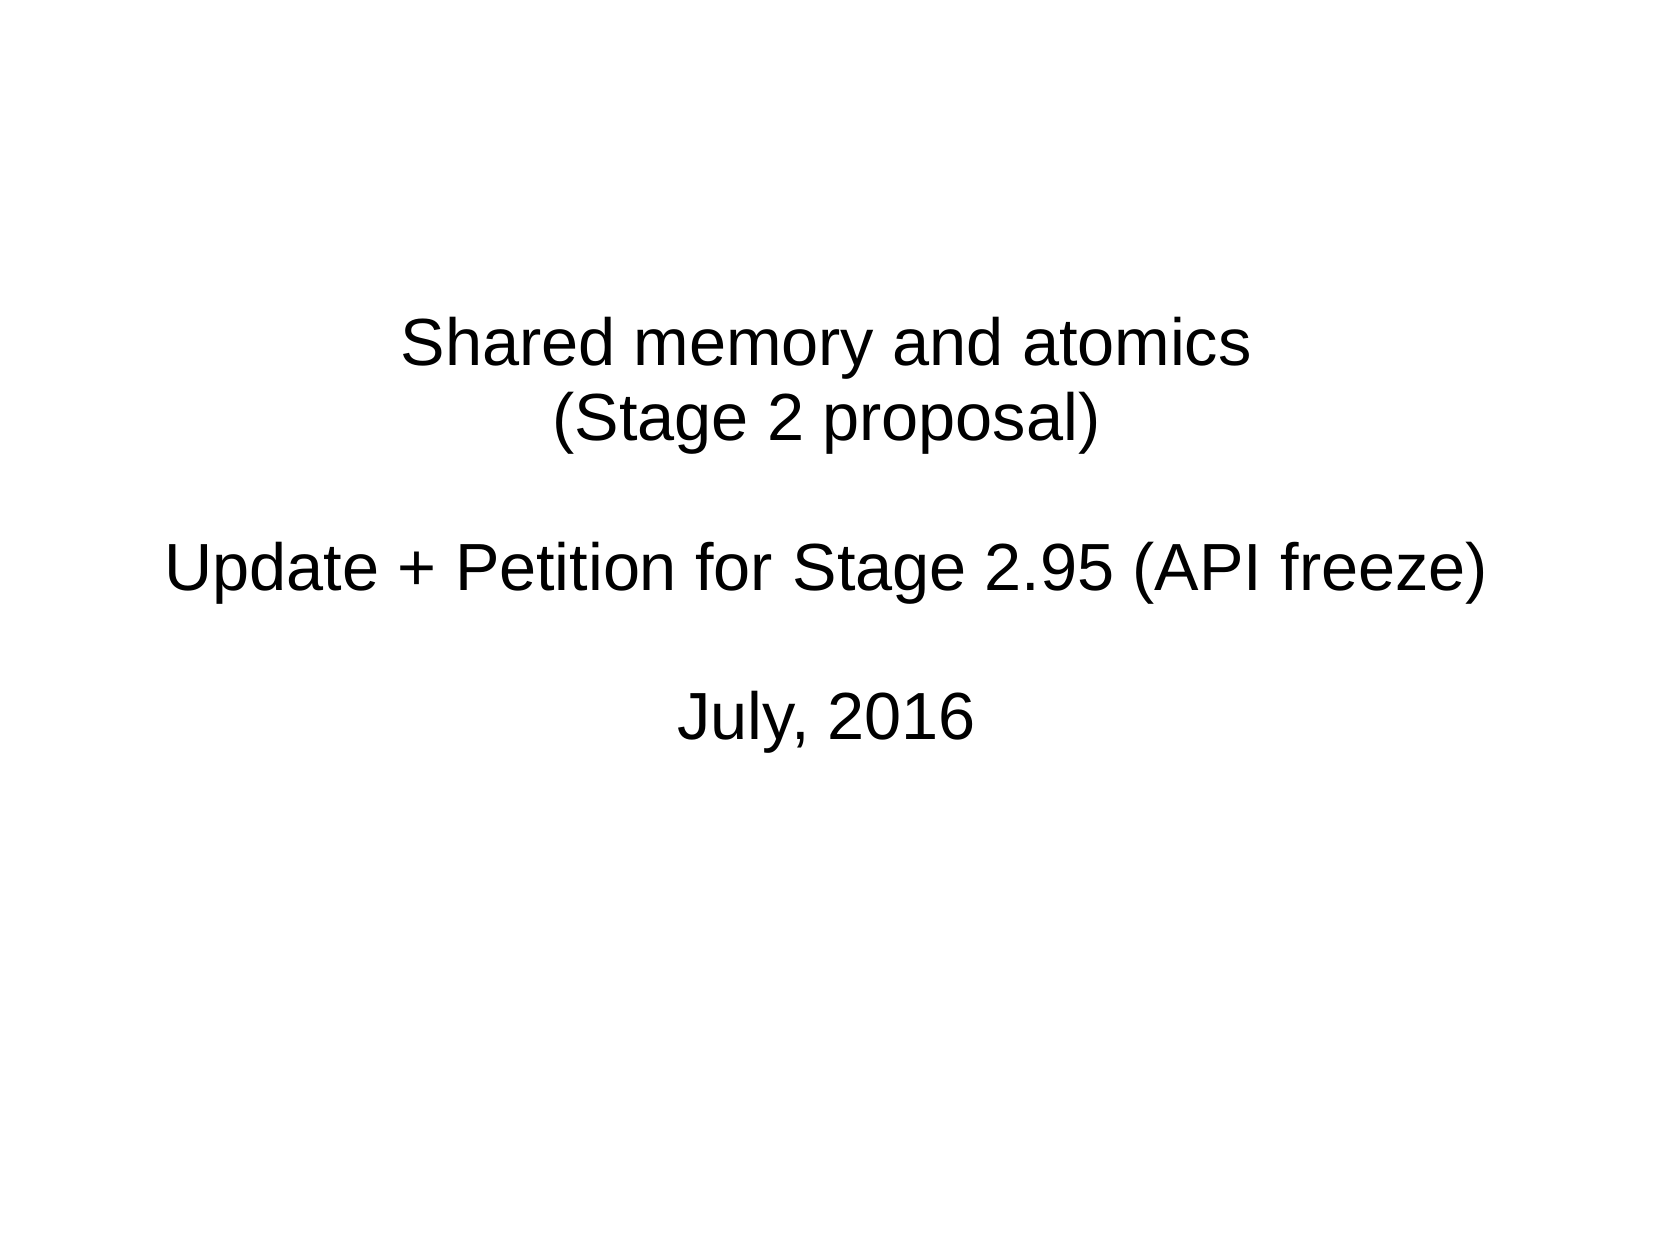

# Shared memory and atomics
(Stage 2 proposal)
Update + Petition for Stage 2.95 (API freeze)
July, 2016